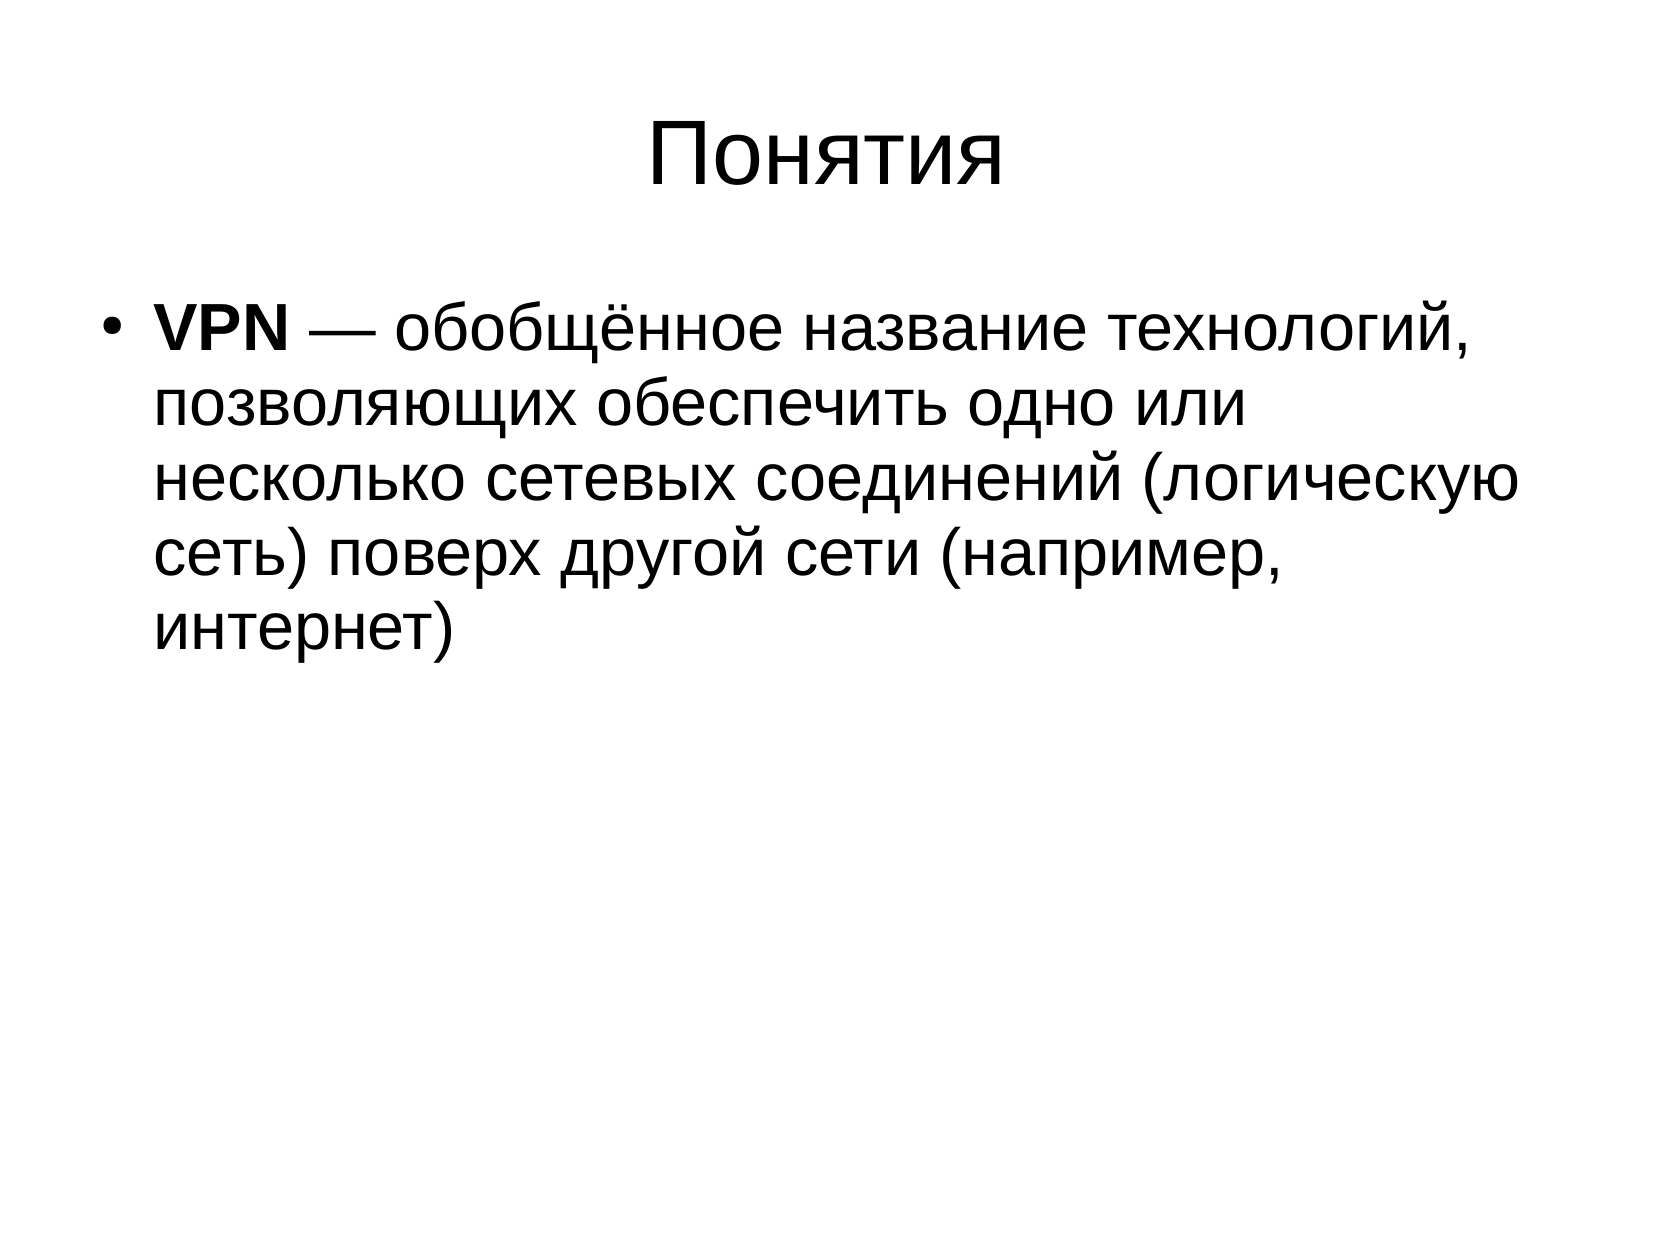

# Понятия
VPN — обобщённое название технологий, позволяющих обеспечить одно или несколько сетевых соединений (логическую сеть) поверх другой сети (например, интернет)